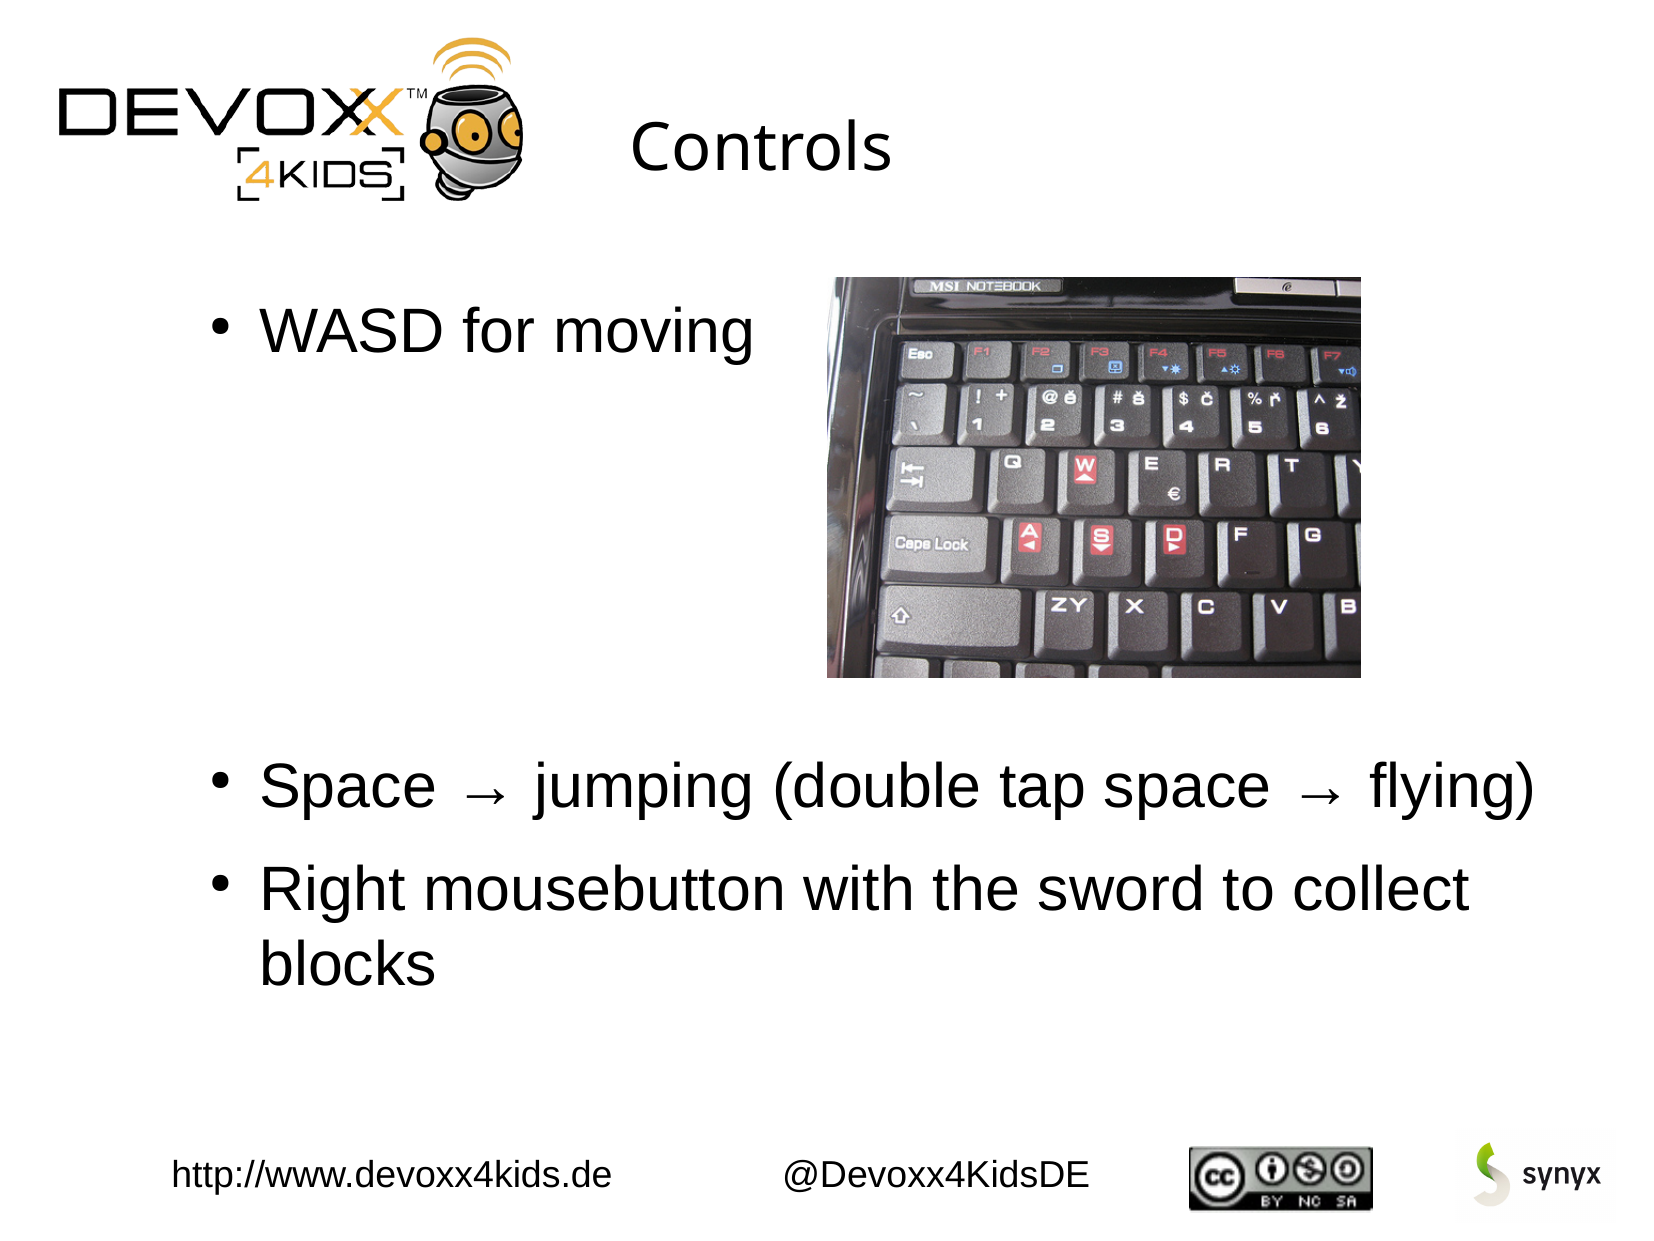

#
Controls
WASD for moving
Space → jumping (double tap space → flying)
Right mousebutton with the sword to collect blocks